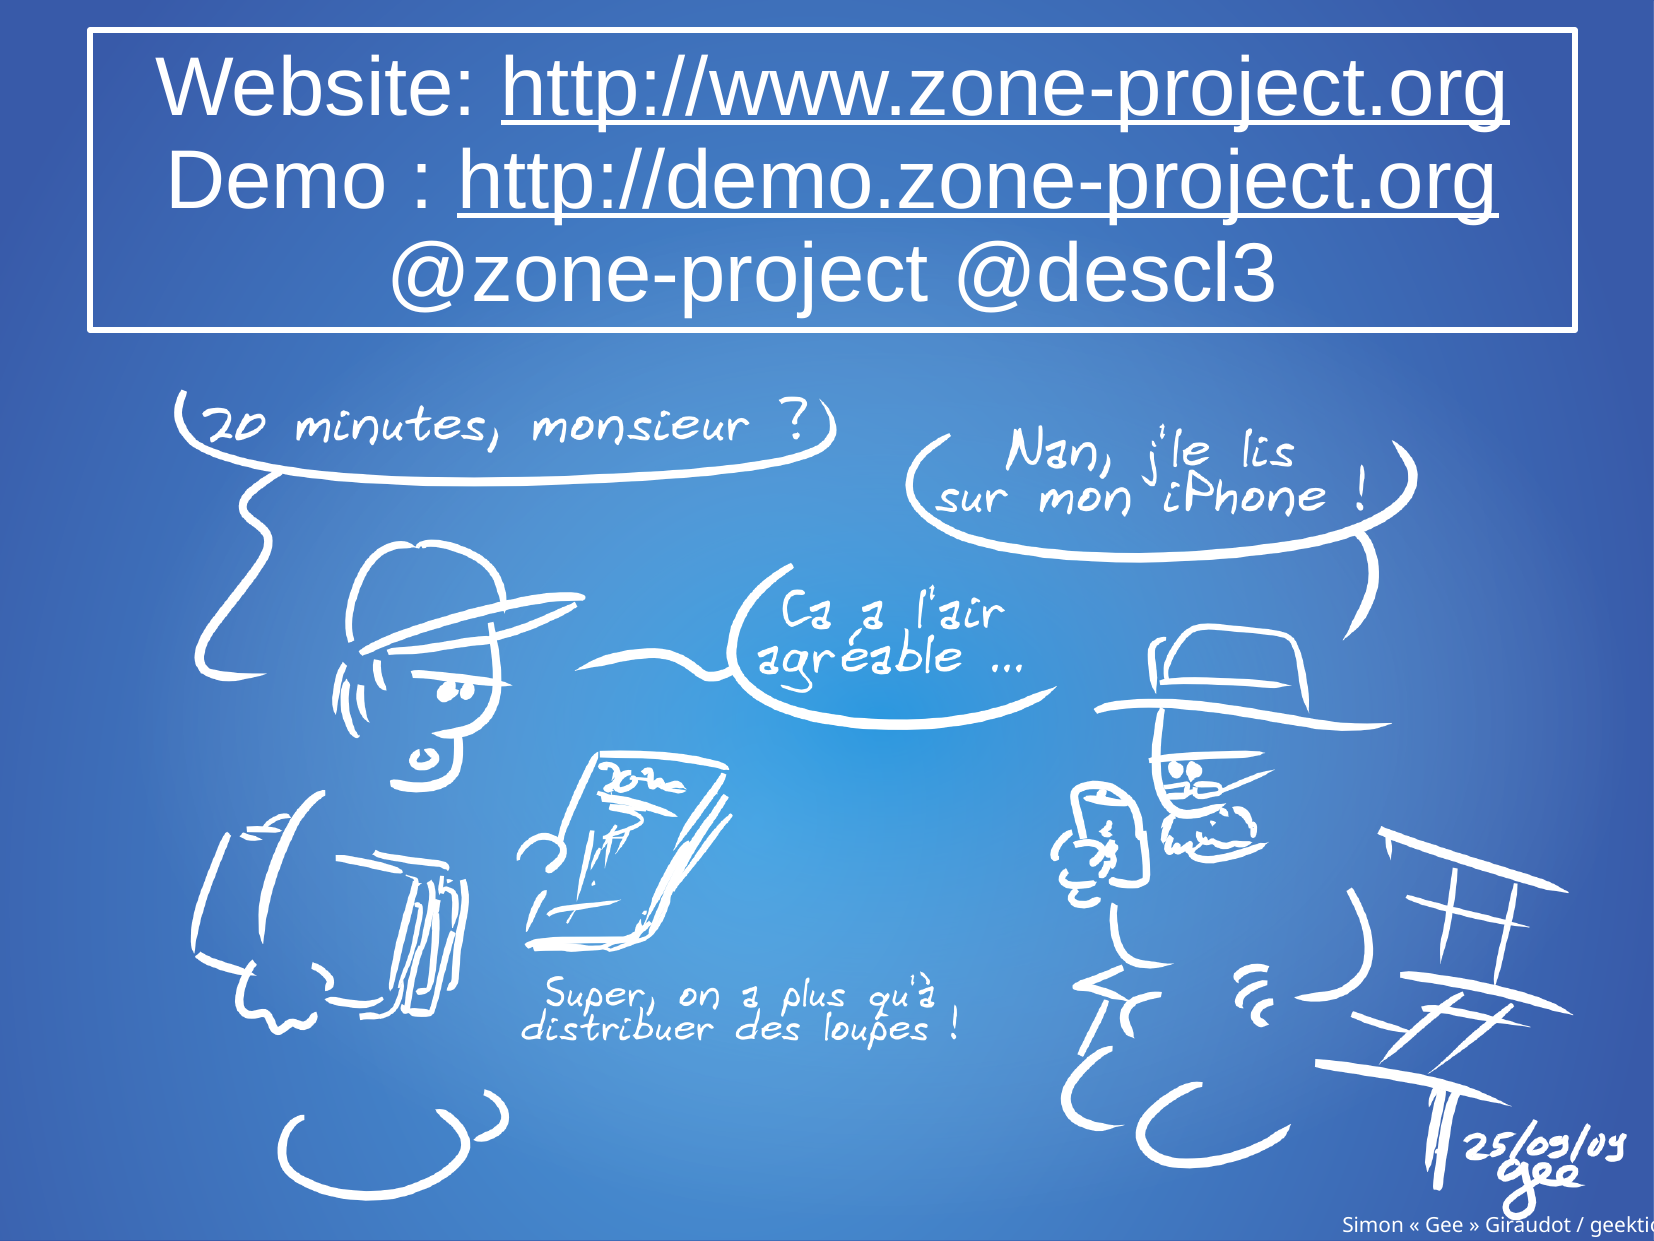

Website: http://www.zone-project.org
Demo : http://demo.zone-project.org
@zone-project @descl3
Simon « Gee » Giraudot / geektionnerd.net